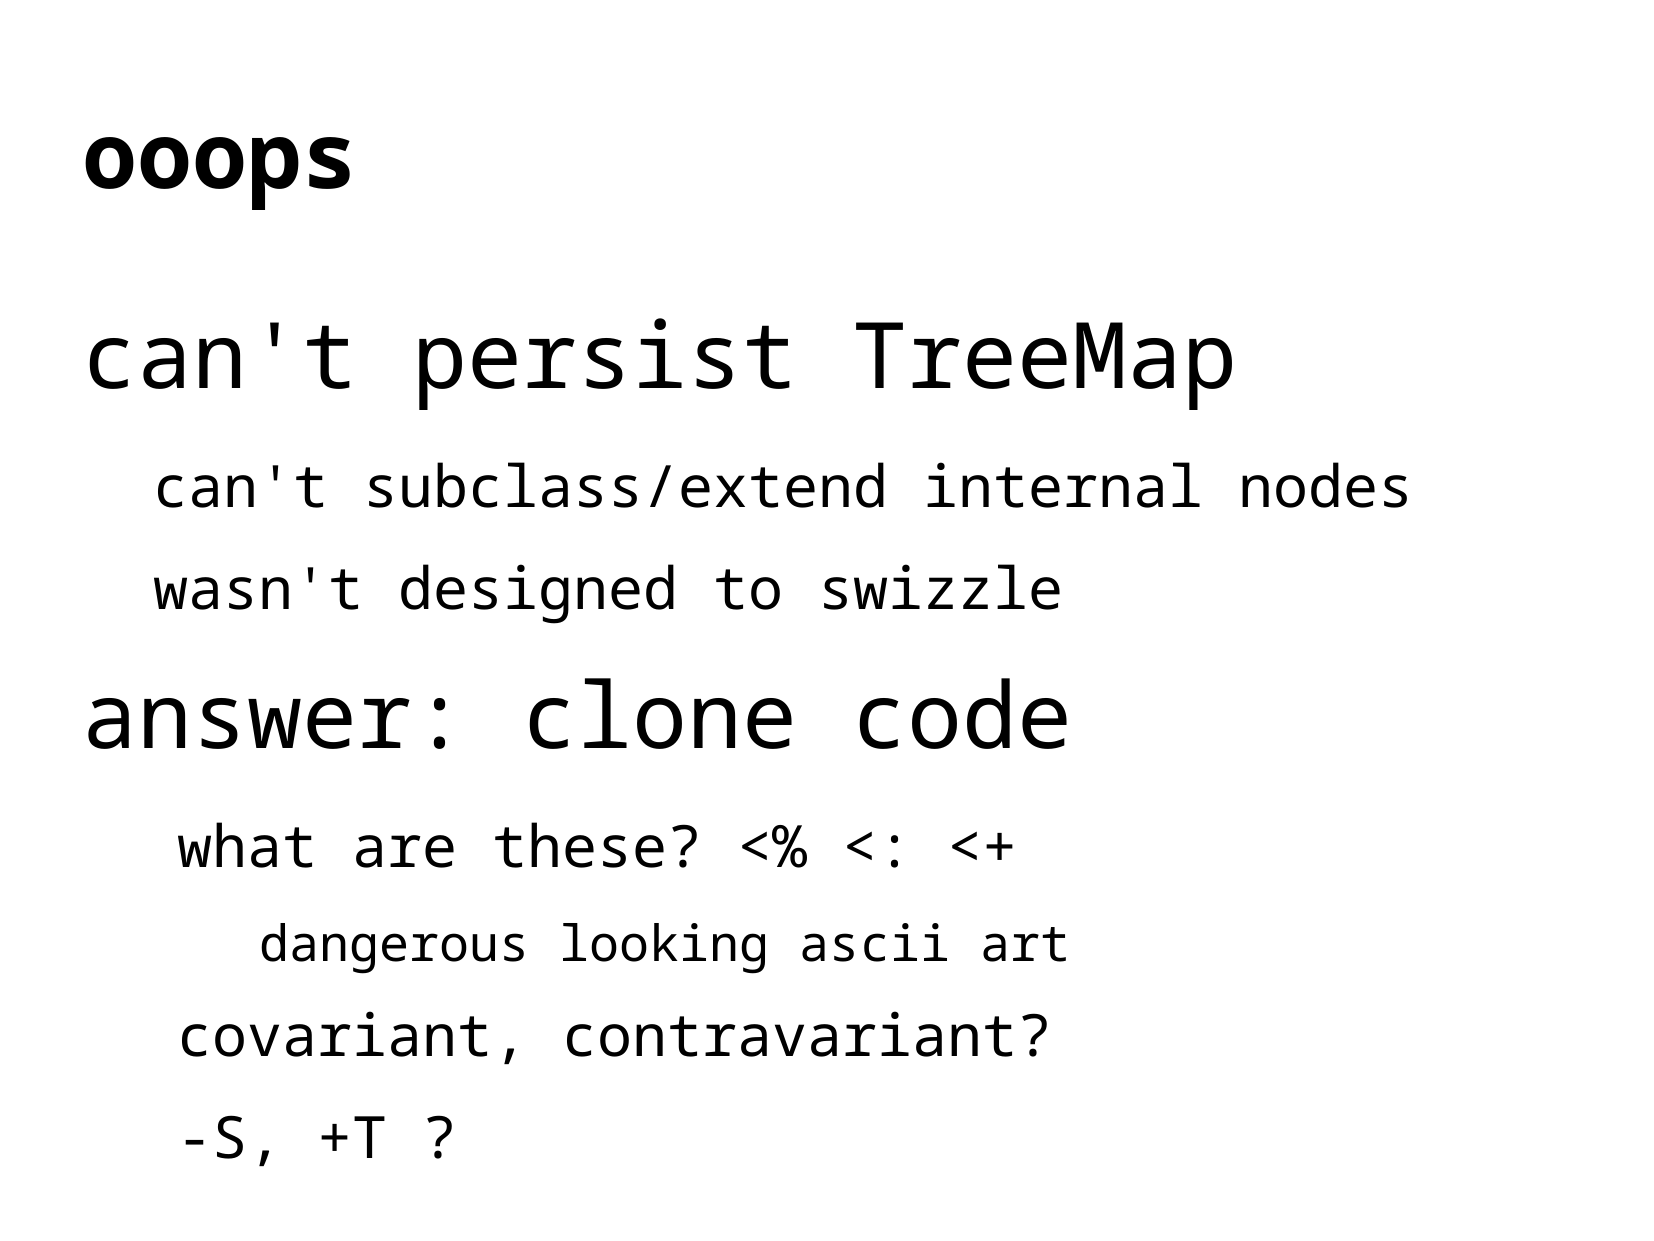

# ooops
can't persist TreeMap
can't subclass/extend internal nodes
wasn't designed to swizzle
answer: clone code
what are these? <% <: <+
dangerous looking ascii art
covariant, contravariant?
-S, +T ?